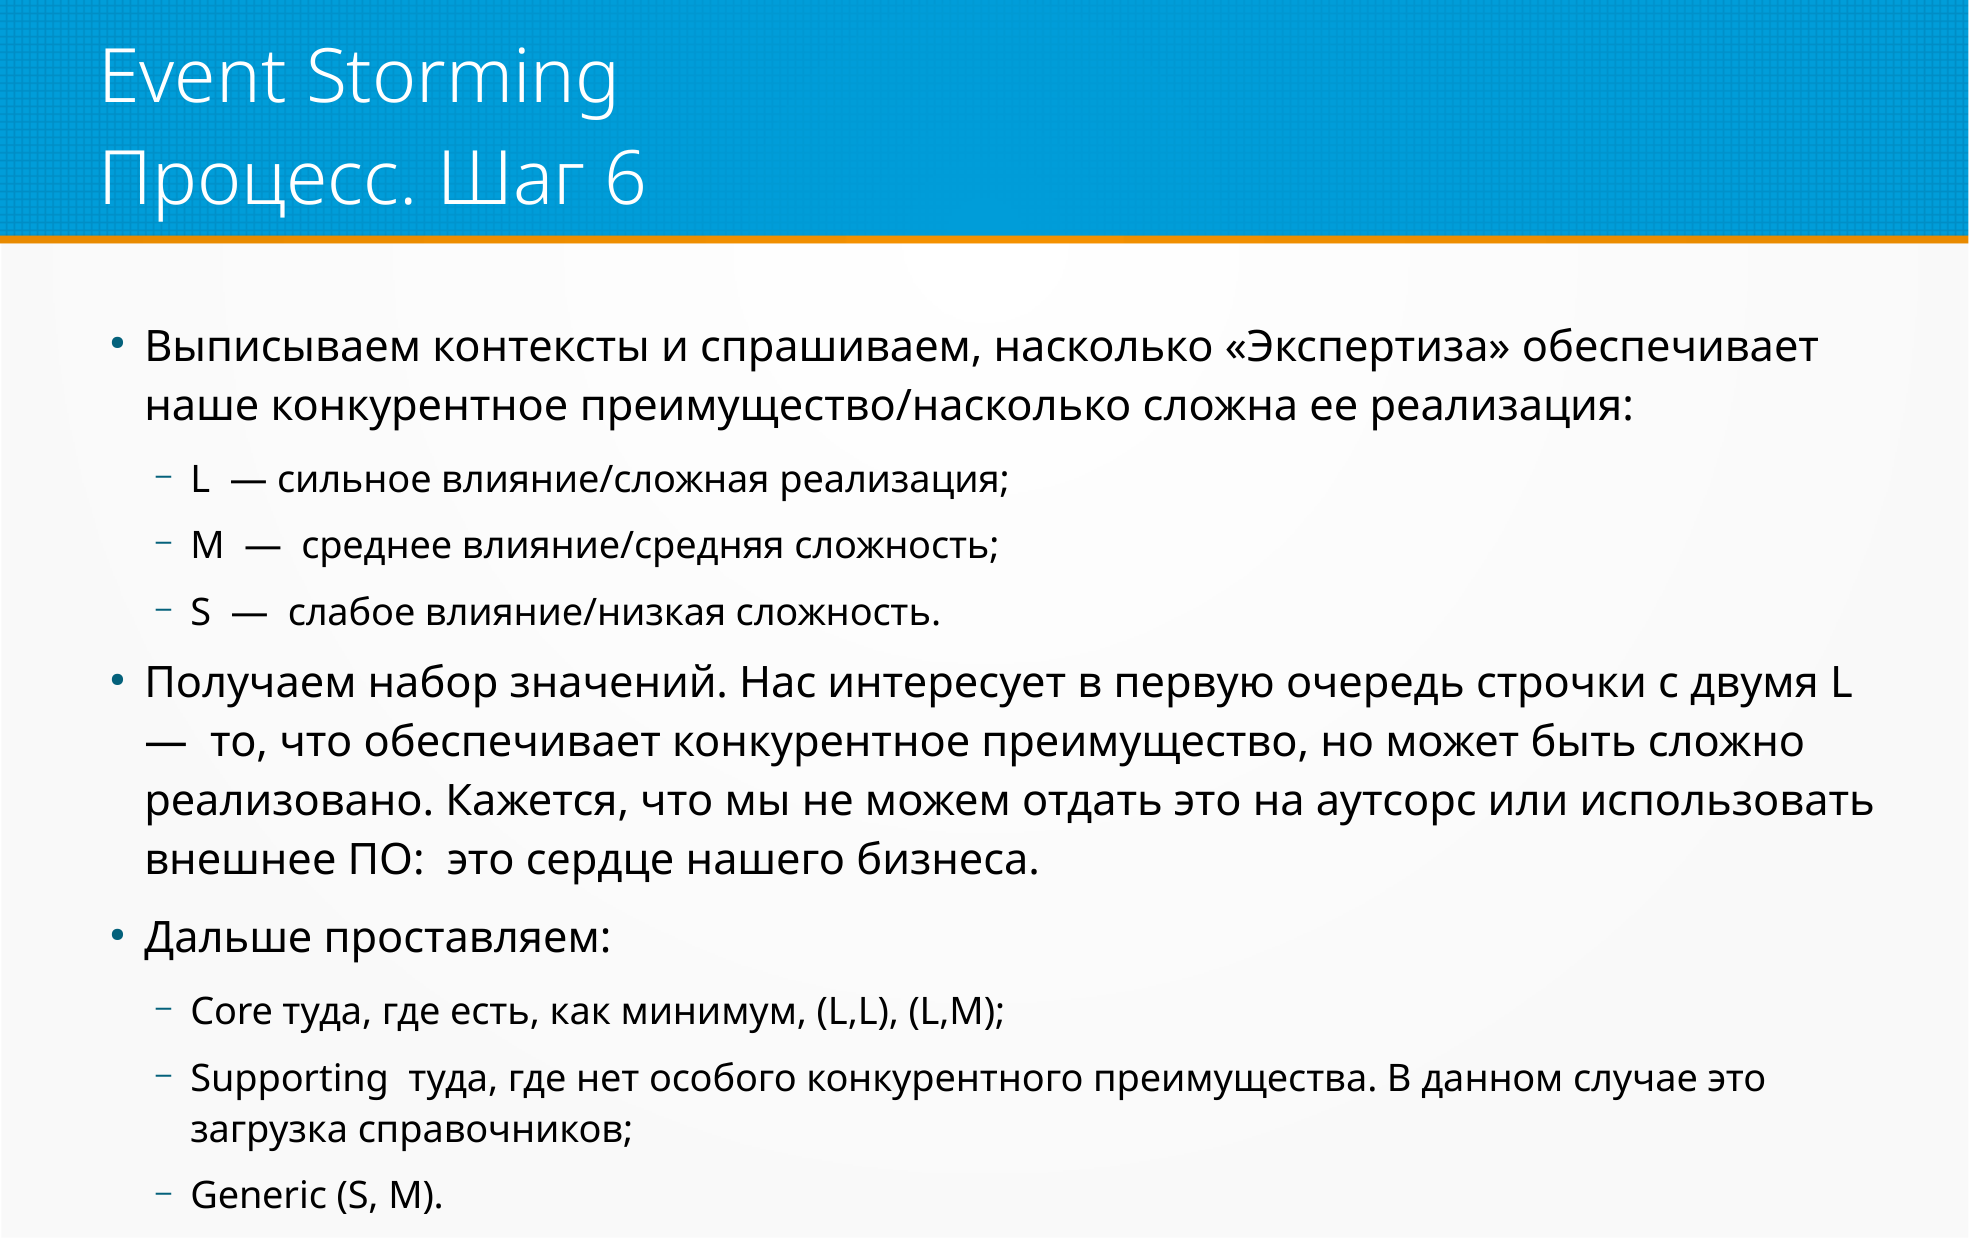

# Event Storming Процесс. Шаг 6
Выписываем контексты и спрашиваем, насколько «Экспертиза» обеспечивает наше конкурентное преимущество/насколько сложна ее реализация:
L — сильное влияние/сложная реализация;
M — среднее влияние/средняя сложность;
S — слабое влияние/низкая сложность.
Получаем набор значений. Нас интересует в первую очередь строчки с двумя L — то, что обеспечивает конкурентное преимущество, но может быть сложно реализовано. Кажется, что мы не можем отдать это на аутсорс или использовать внешнее ПО: это сердце нашего бизнеса.
Дальше проставляем:
Core туда, где есть, как минимум, (L,L), (L,M);
Supporting туда, где нет особого конкурентного преимущества. В данном случае это загрузка справочников;
Generic (S, M).